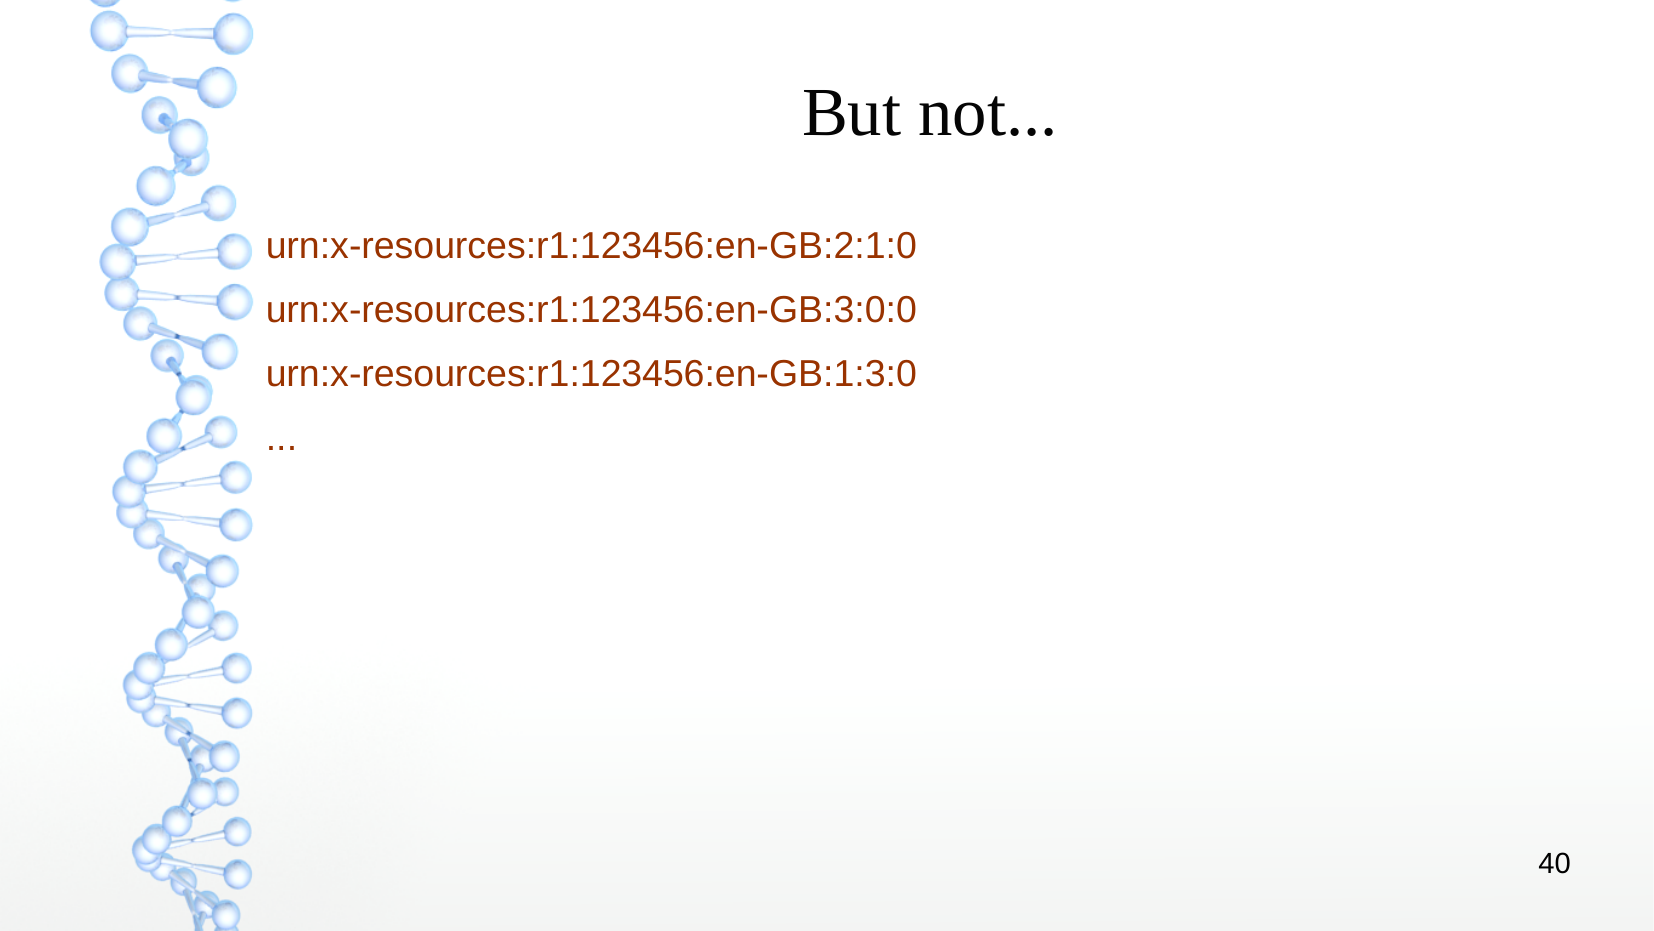

# But not...
urn:x-resources:r1:123456:en-GB:2:1:0
urn:x-resources:r1:123456:en-GB:3:0:0
urn:x-resources:r1:123456:en-GB:1:3:0
...
40